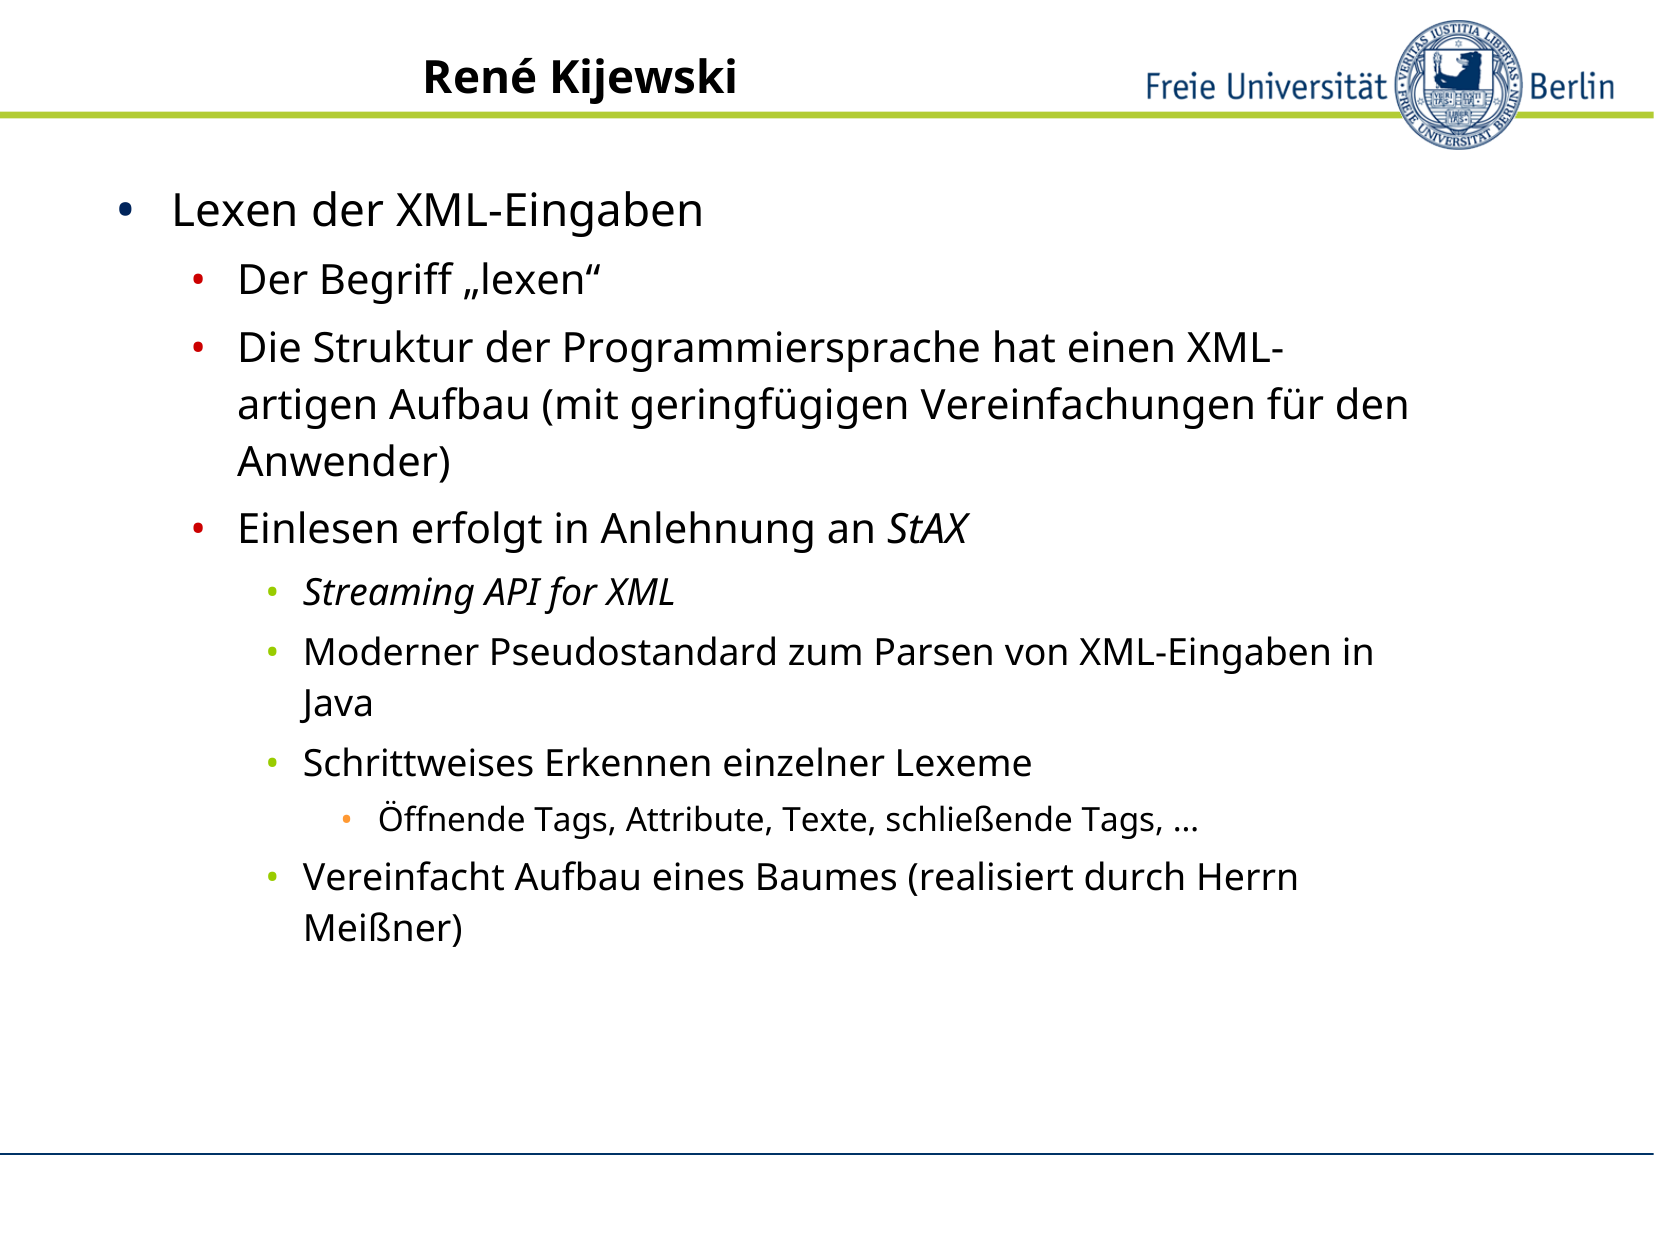

# René Kijewski
Lexen der XML-Eingaben
Der Begriff „lexen“
Die Struktur der Programmiersprache hat einen XML-artigen Aufbau (mit geringfügigen Vereinfachungen für den Anwender)
Einlesen erfolgt in Anlehnung an StAX
Streaming API for XML
Moderner Pseudostandard zum Parsen von XML-Eingaben in Java
Schrittweises Erkennen einzelner Lexeme
Öffnende Tags, Attribute, Texte, schließende Tags, …
Vereinfacht Aufbau eines Baumes (realisiert durch Herrn Meißner)